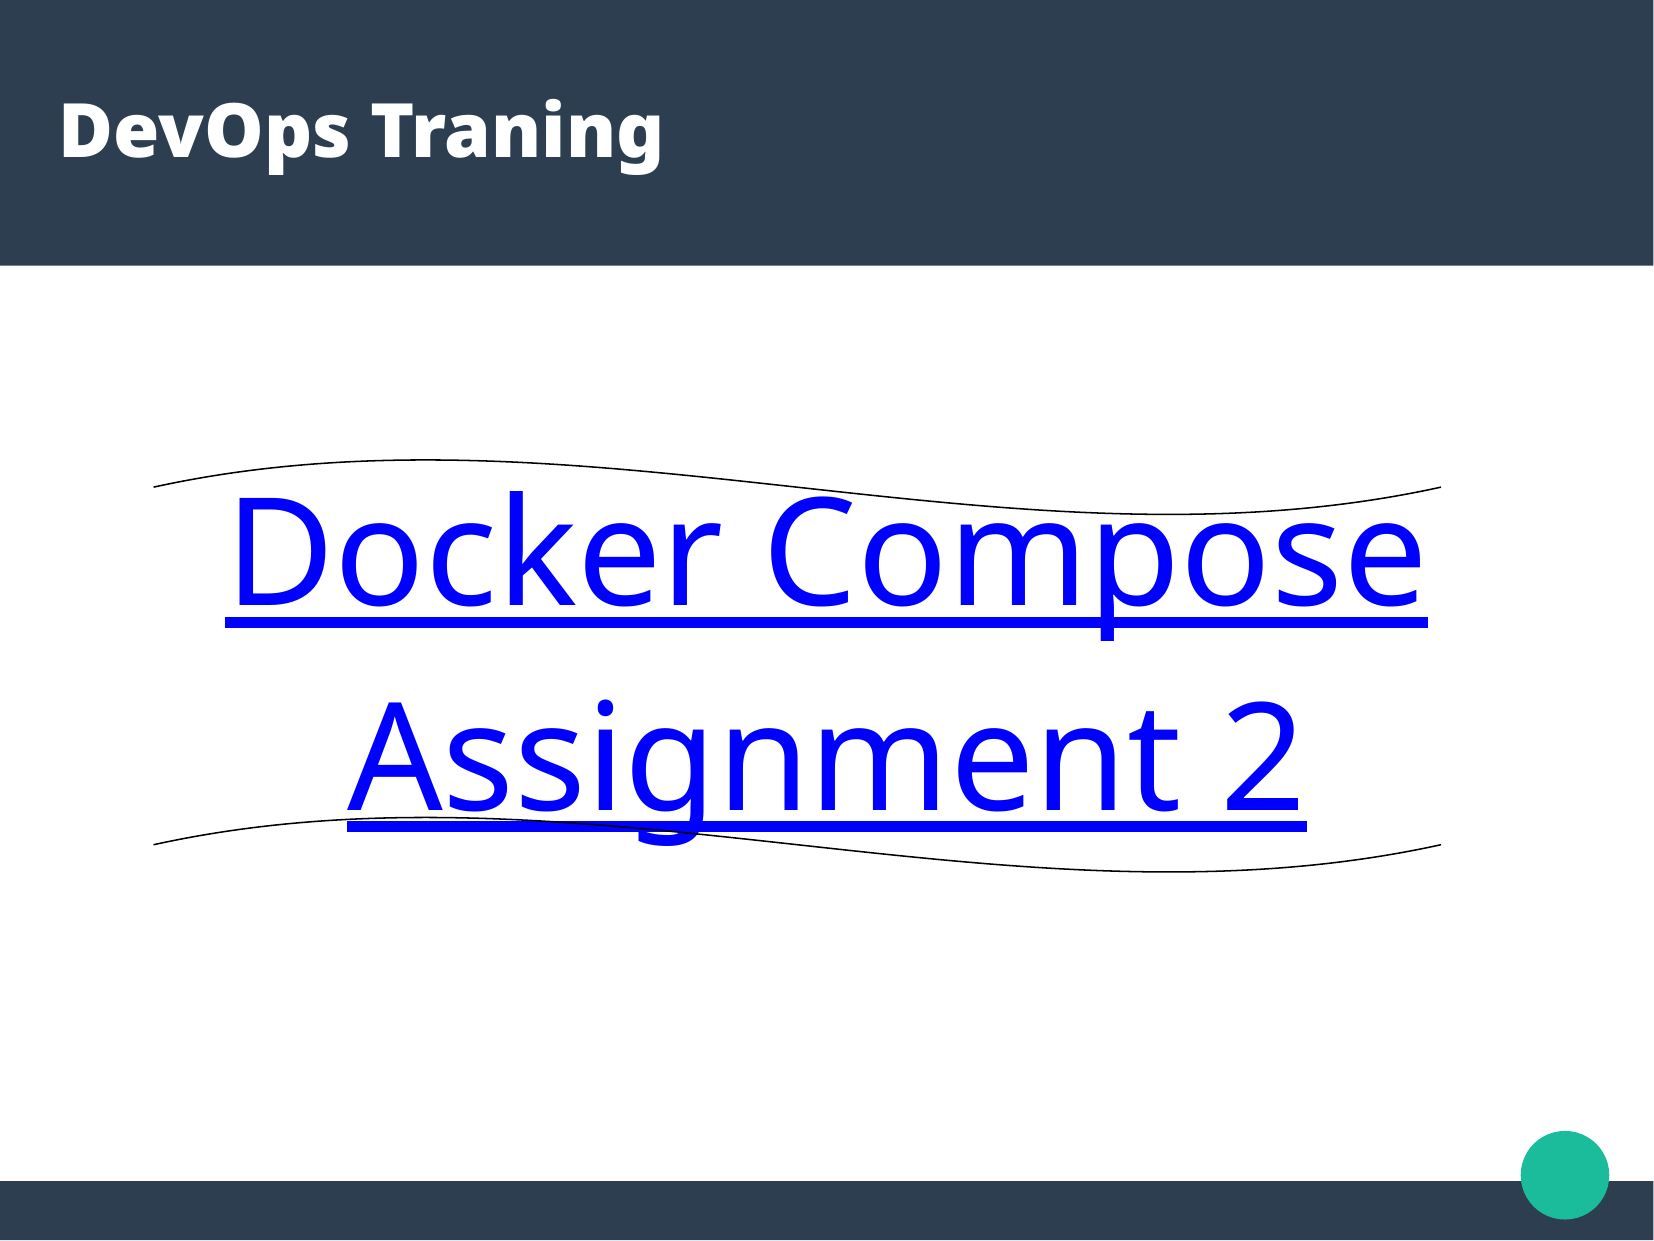

# DevOps Traning
Docker Compose
Assignment 2